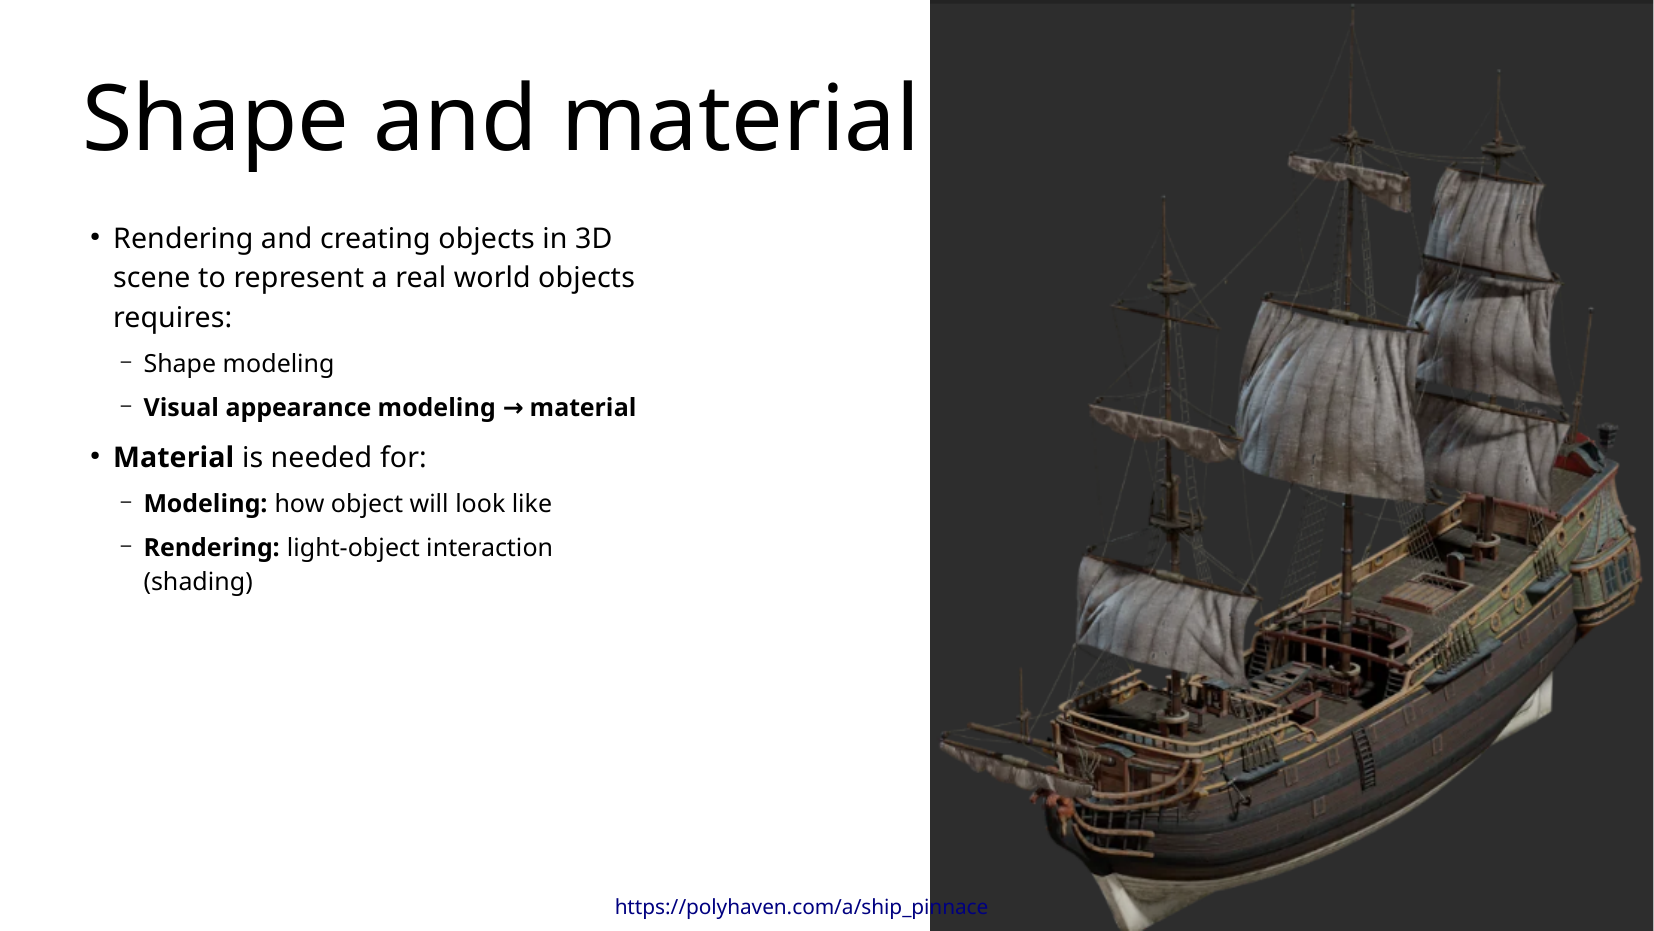

# Shape and material
Rendering and creating objects in 3D scene to represent a real world objects requires:
Shape modeling
Visual appearance modeling → material
Material is needed for:
Modeling: how object will look like
Rendering: light-object interaction (shading)
8
https://polyhaven.com/a/ship_pinnace